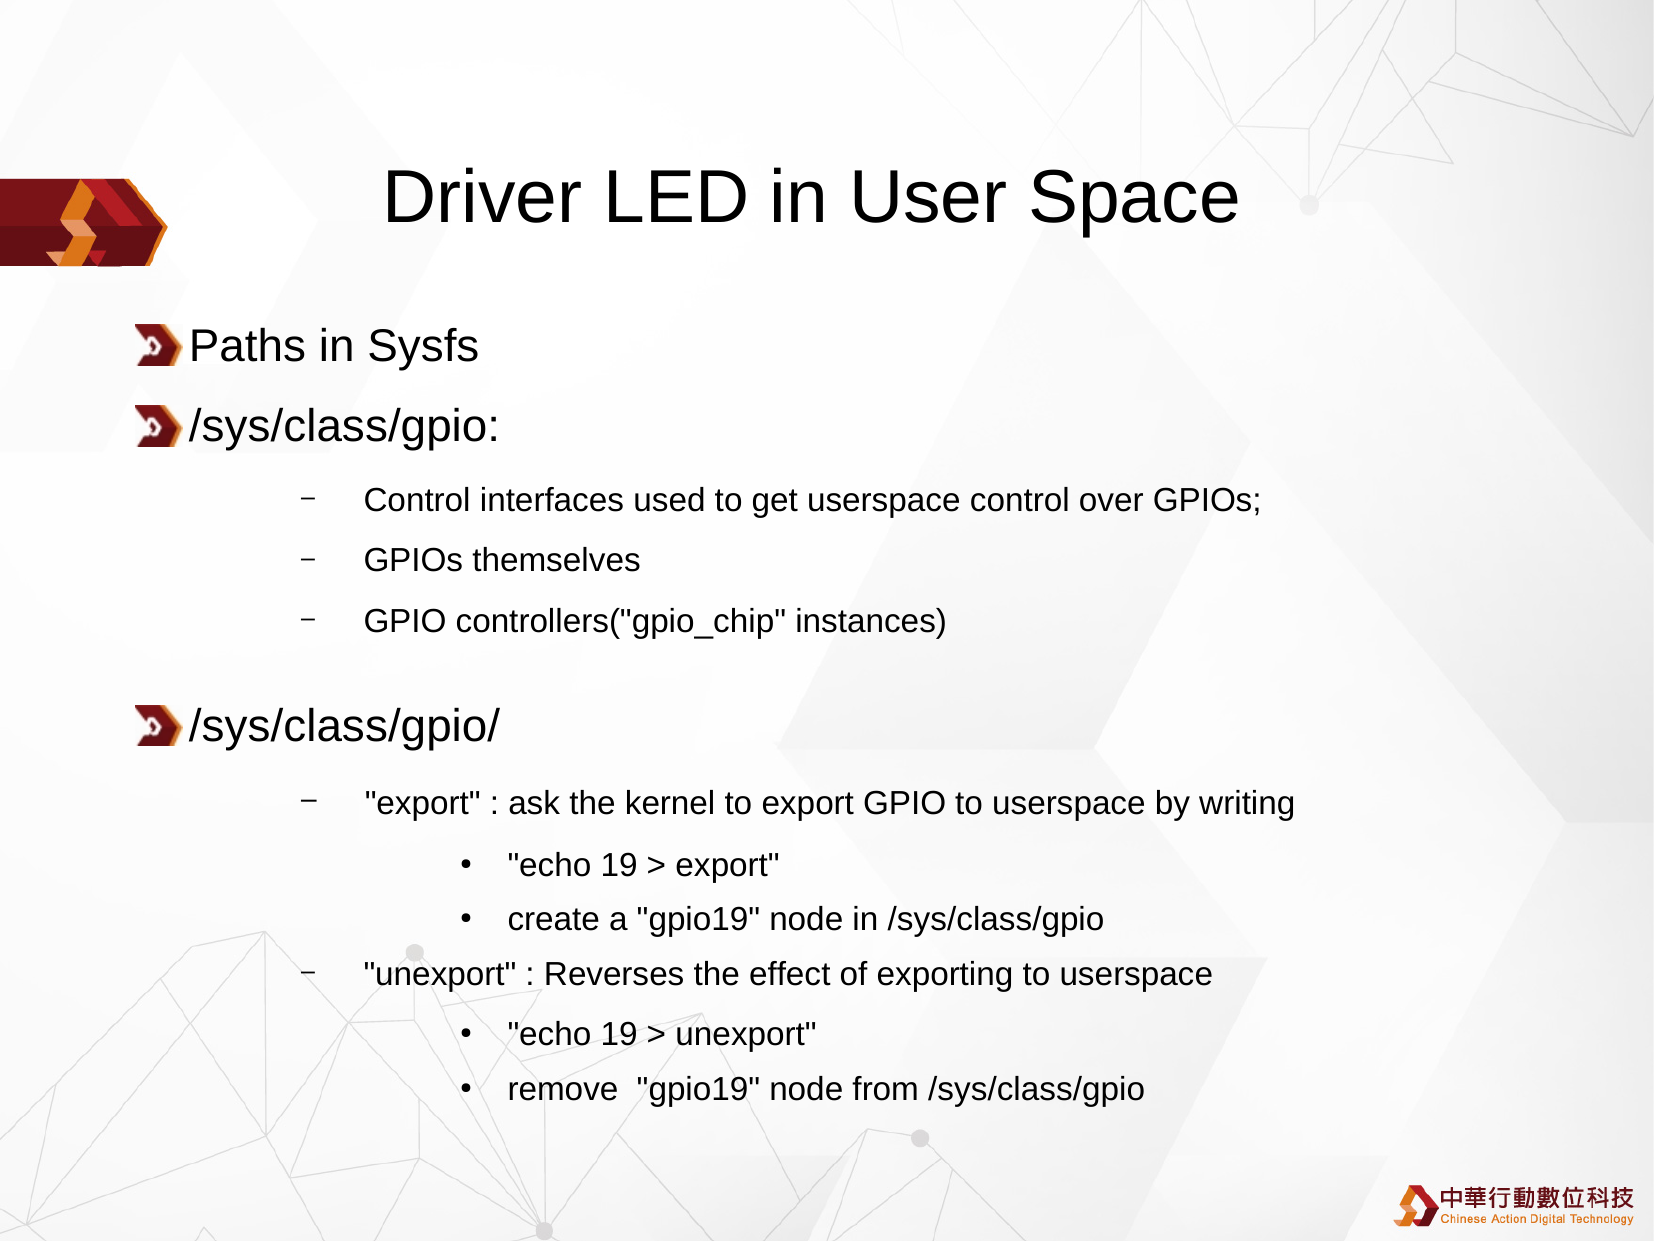

# Driver LED in User Space
Paths in Sysfs
/sys/class/gpio:
 Control interfaces used to get userspace control over GPIOs;
 GPIOs themselves
 GPIO controllers("gpio_chip" instances)
/sys/class/gpio/
 "export" : ask the kernel to export GPIO to userspace by writing
"echo 19 > export"
create a "gpio19" node in /sys/class/gpio
 "unexport" : Reverses the effect of exporting to userspace
"echo 19 > unexport"
remove "gpio19" node from /sys/class/gpio